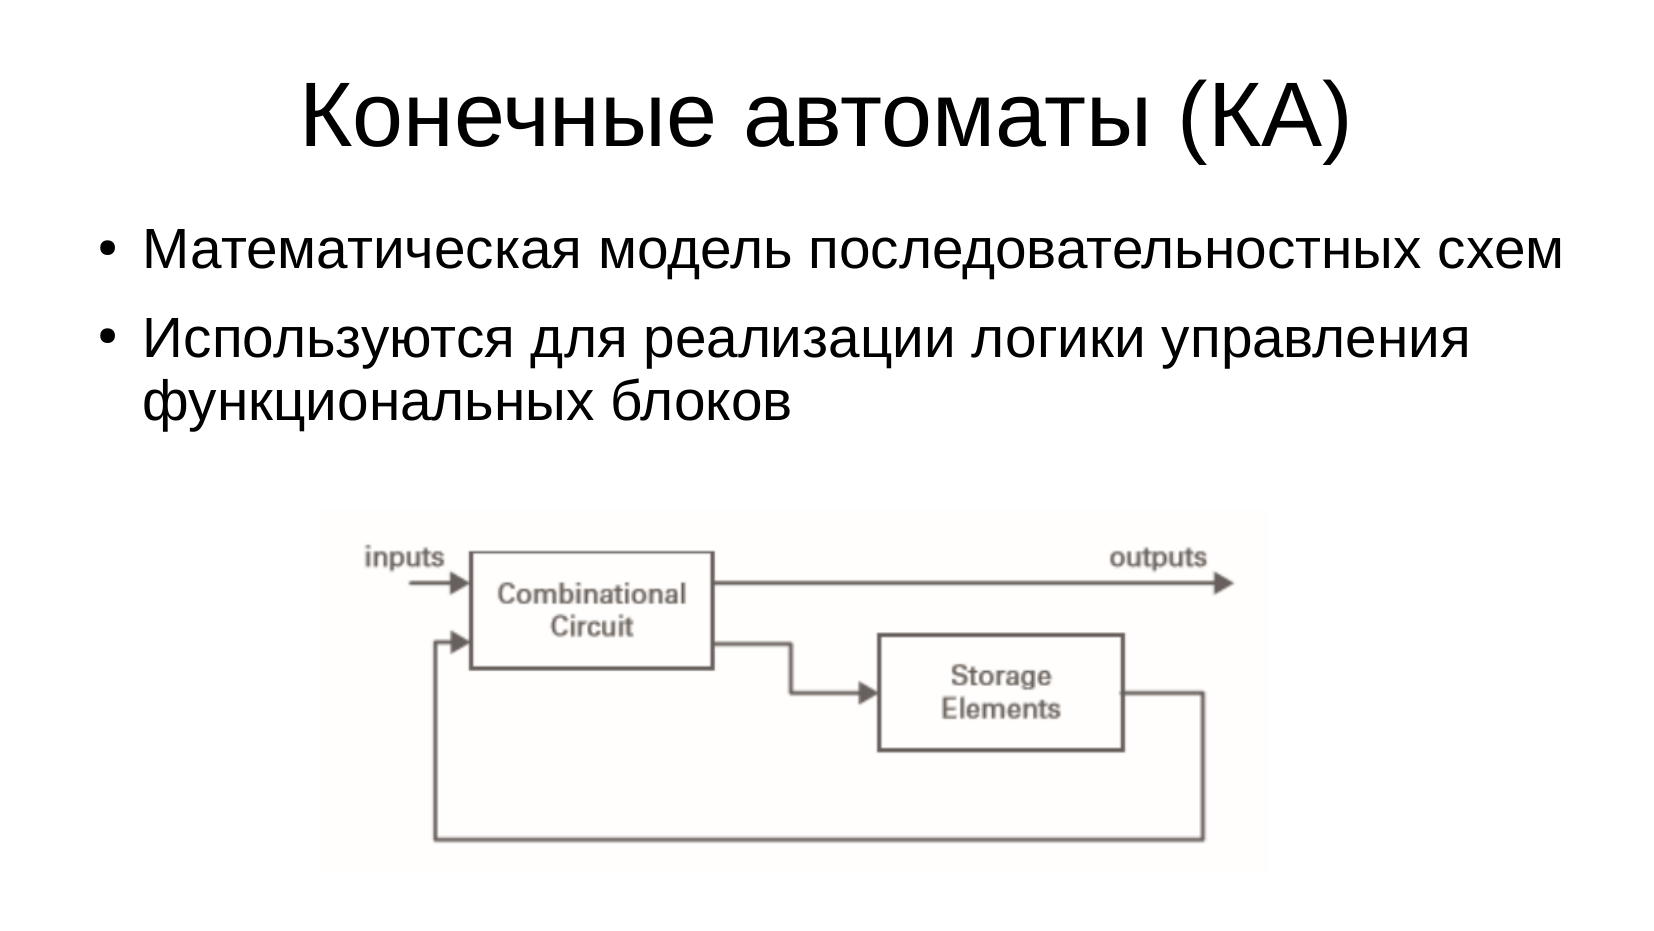

# Конечные автоматы (КА)
Математическая модель последовательностных схем
Используются для реализации логики управления функциональных блоков